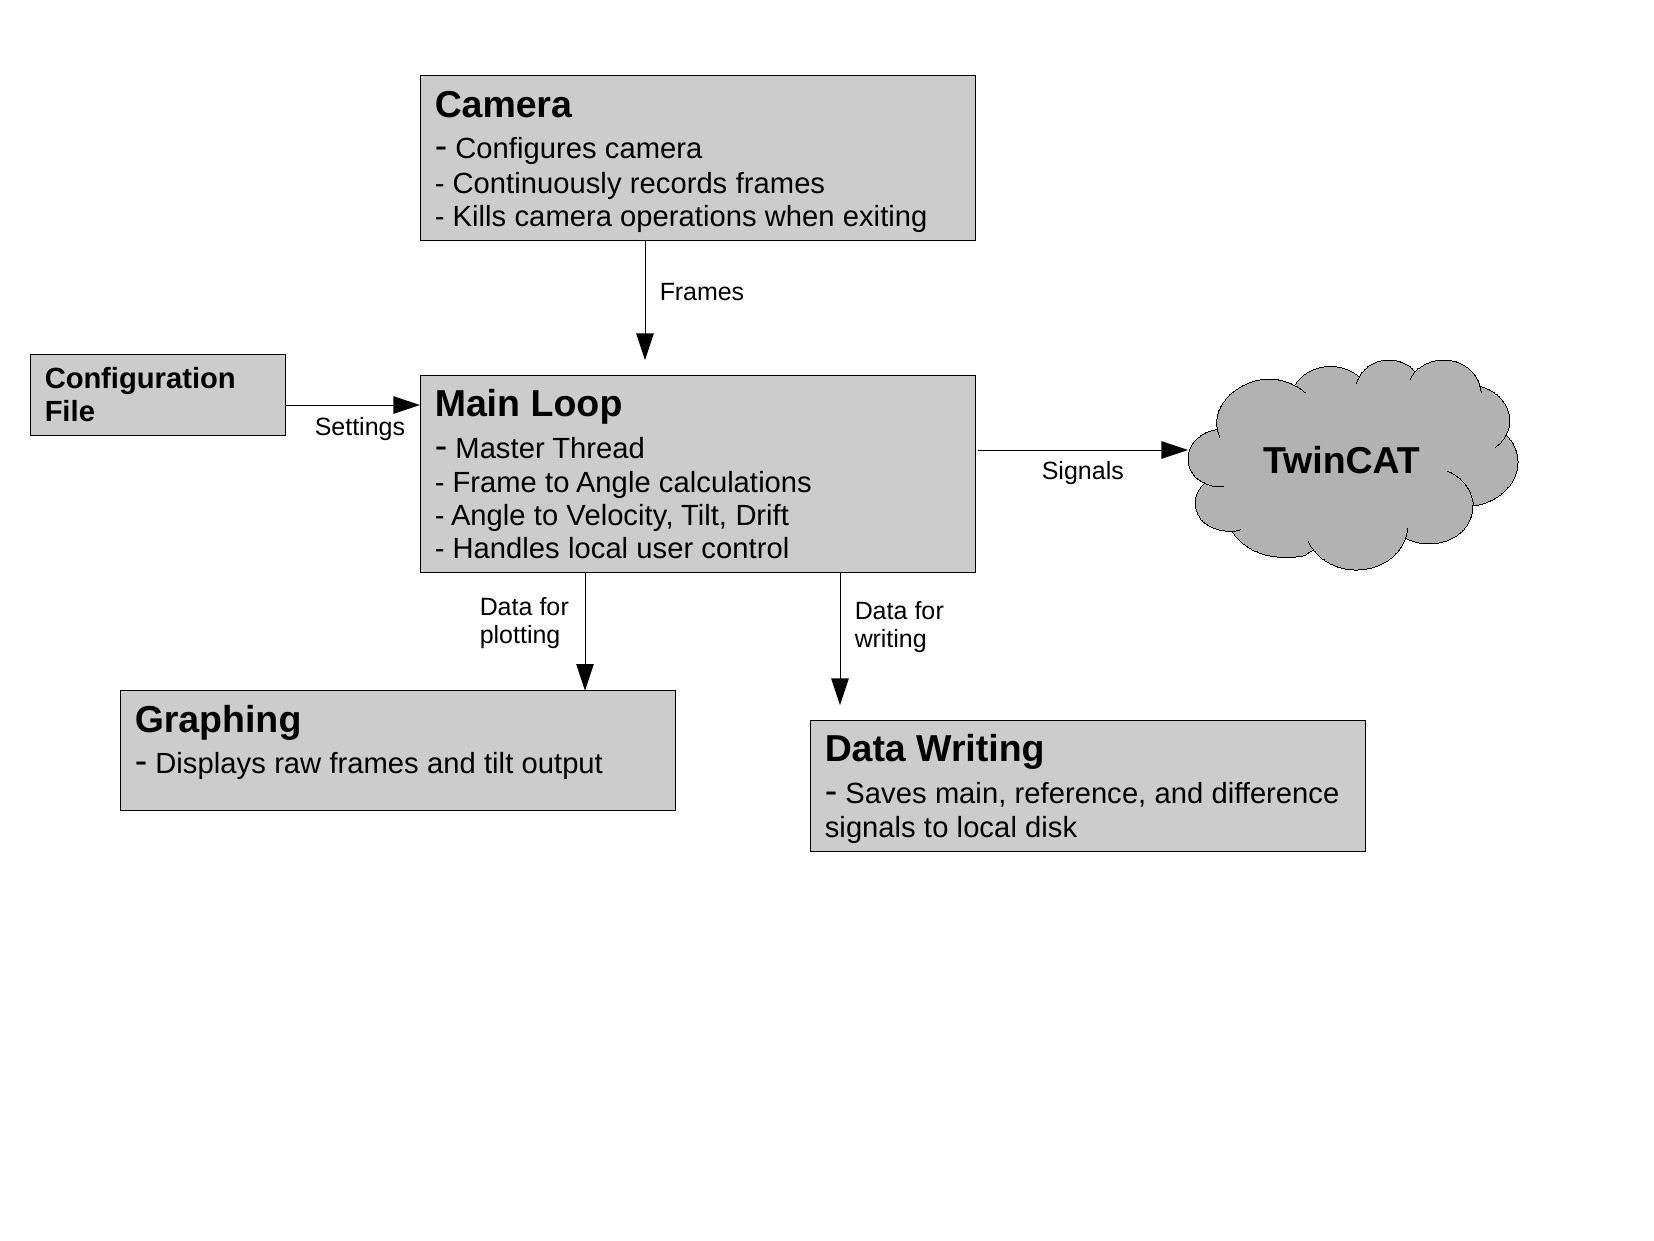

Camera
- Configures camera
- Continuously records frames
- Kills camera operations when exiting
Frames
Configuration File
TwinCAT
Main Loop
- Master Thread
- Frame to Angle calculations
- Angle to Velocity, Tilt, Drift
- Handles local user control
Settings
Signals
Data for plotting
Data for writing
Graphing
- Displays raw frames and tilt output
Data Writing
- Saves main, reference, and difference signals to local disk